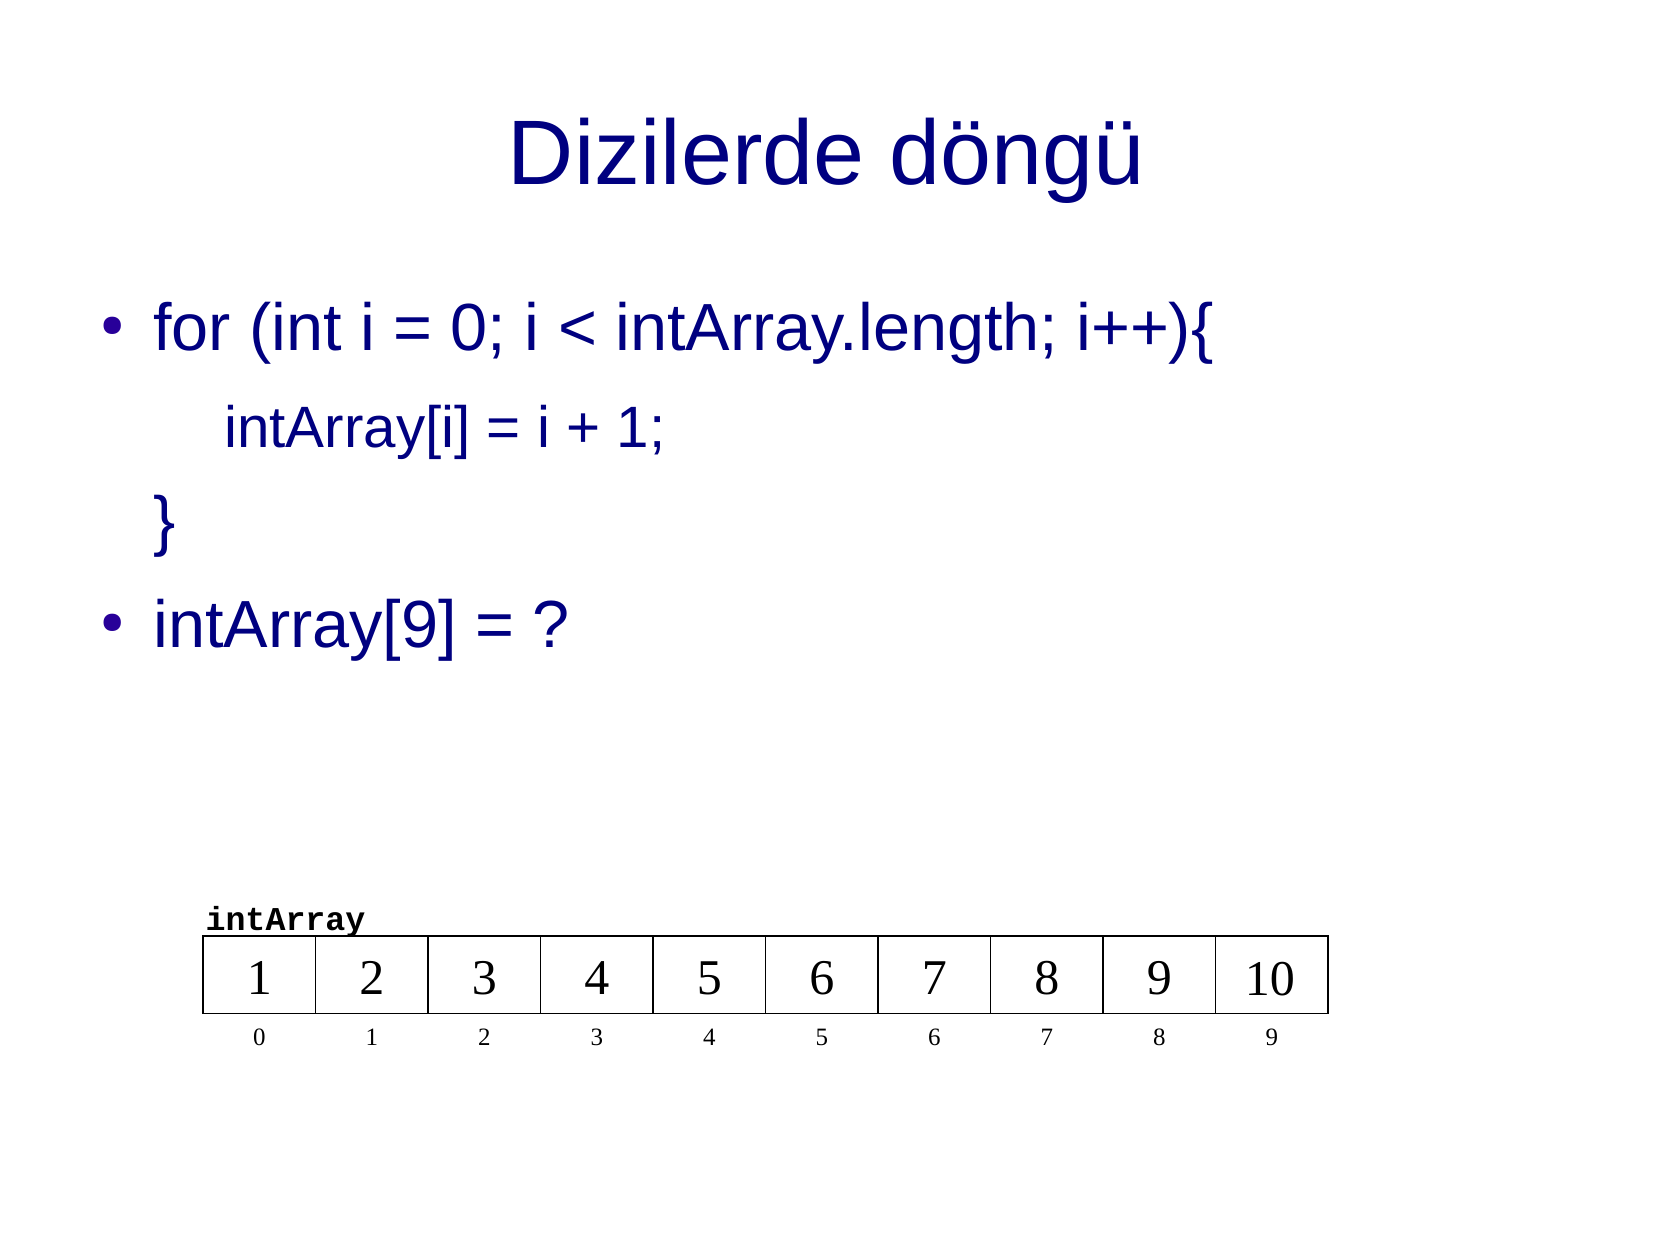

# Dizilerde döngü
for (int i = 0; i < intArray.length; i++){
intArray[i] = i + 1;
}
intArray[9] = ?
intArray
1
2
3
4
5
6
7
8
9
0
10
0
1
2
3
4
5
6
7
8
9